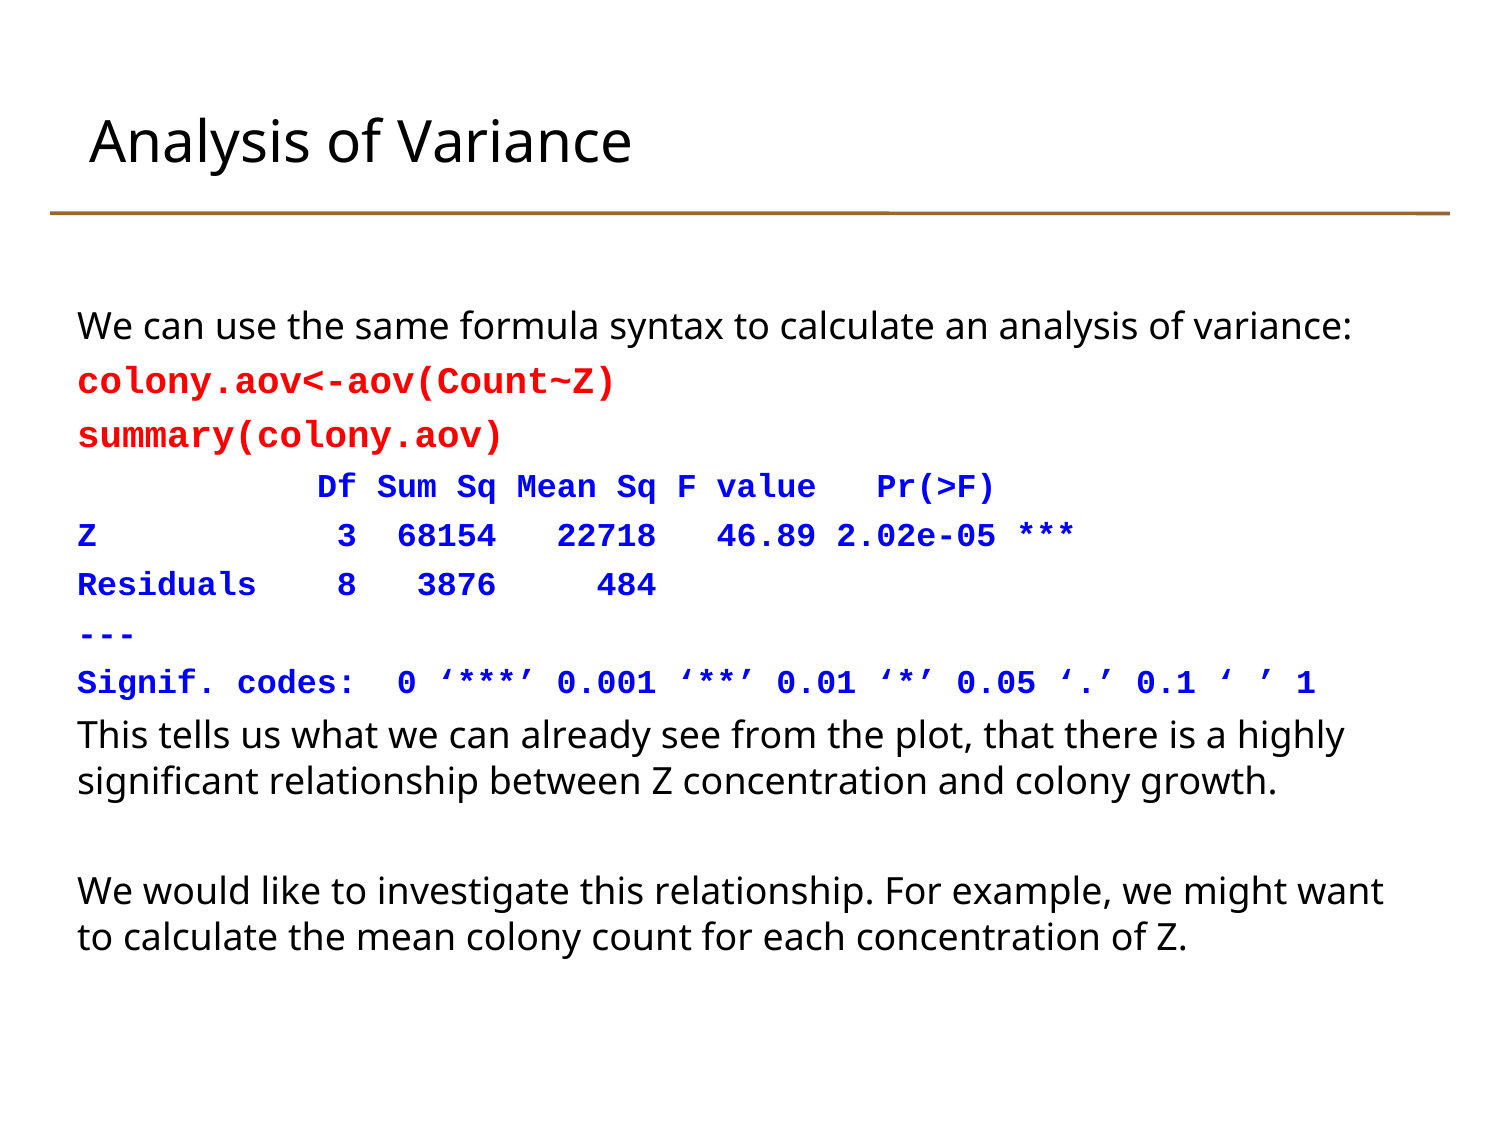

Analysis of Variance
We can use the same formula syntax to calculate an analysis of variance:
colony.aov<-aov(Count~Z)
summary(colony.aov)
 Df Sum Sq Mean Sq F value Pr(>F)
Z 3 68154 22718 46.89 2.02e-05 ***
Residuals 8 3876 484
---
Signif. codes: 0 ‘***’ 0.001 ‘**’ 0.01 ‘*’ 0.05 ‘.’ 0.1 ‘ ’ 1
This tells us what we can already see from the plot, that there is a highly significant relationship between Z concentration and colony growth.
We would like to investigate this relationship. For example, we might want to calculate the mean colony count for each concentration of Z.